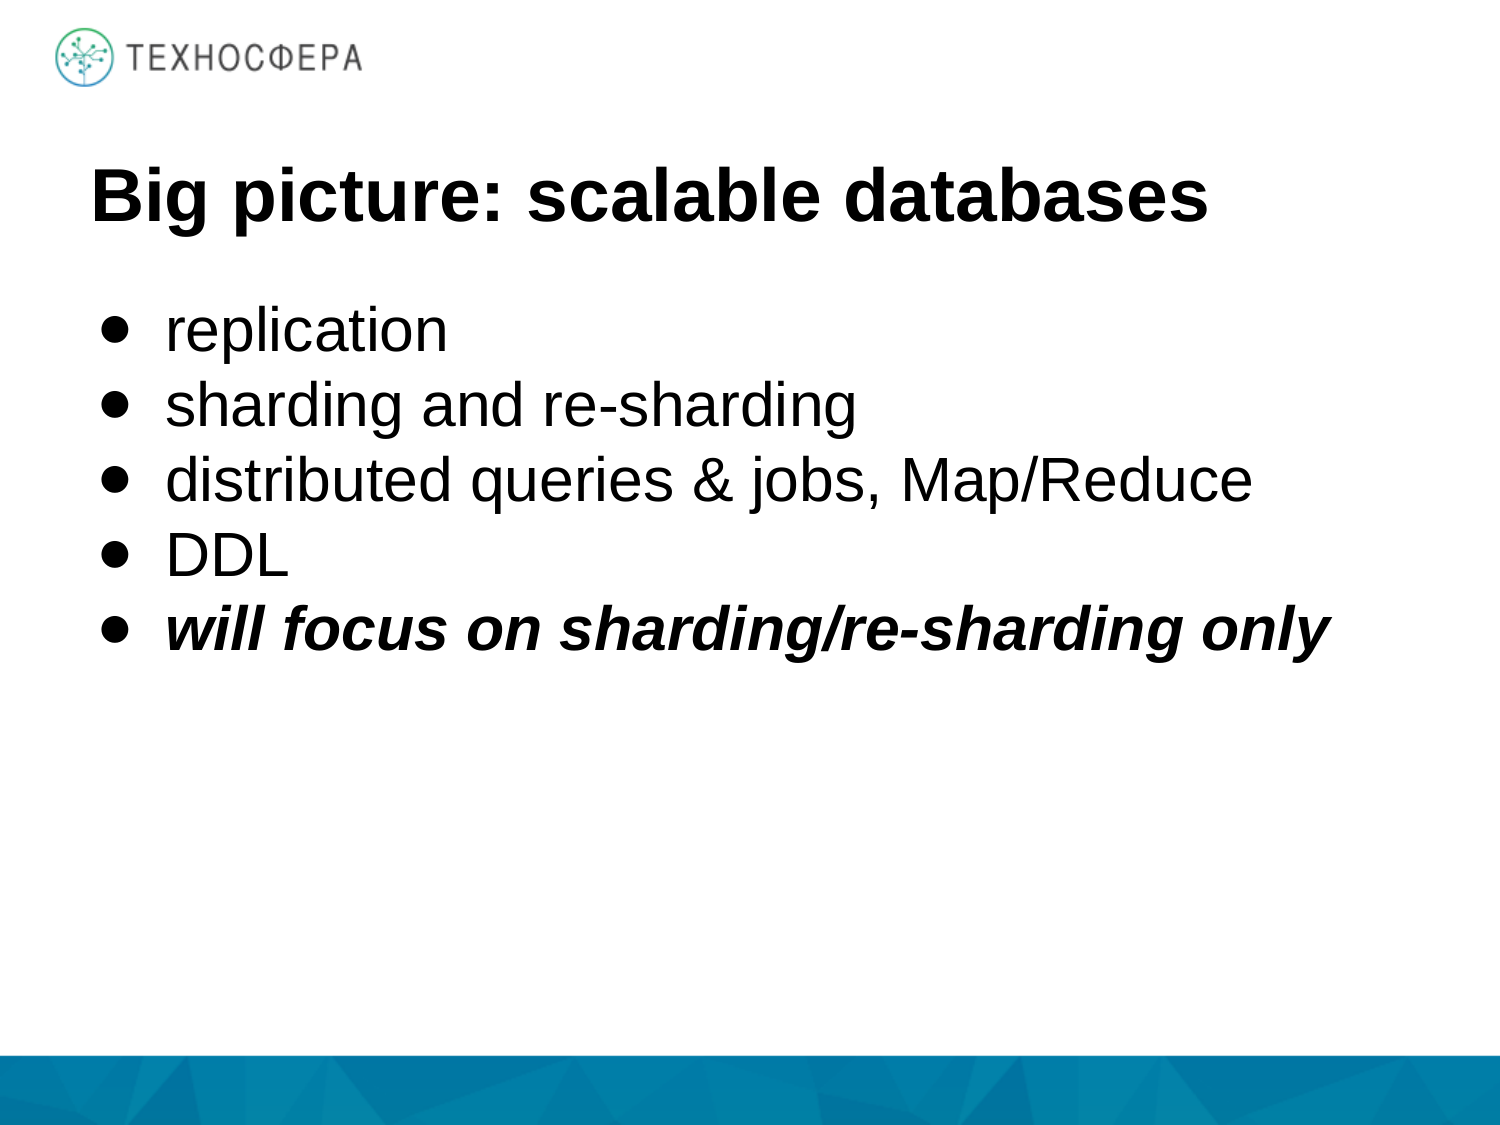

# Big picture: scalable databases
replication
sharding and re-sharding
distributed queries & jobs, Map/Reduce
DDL
will focus on sharding/re-sharding only